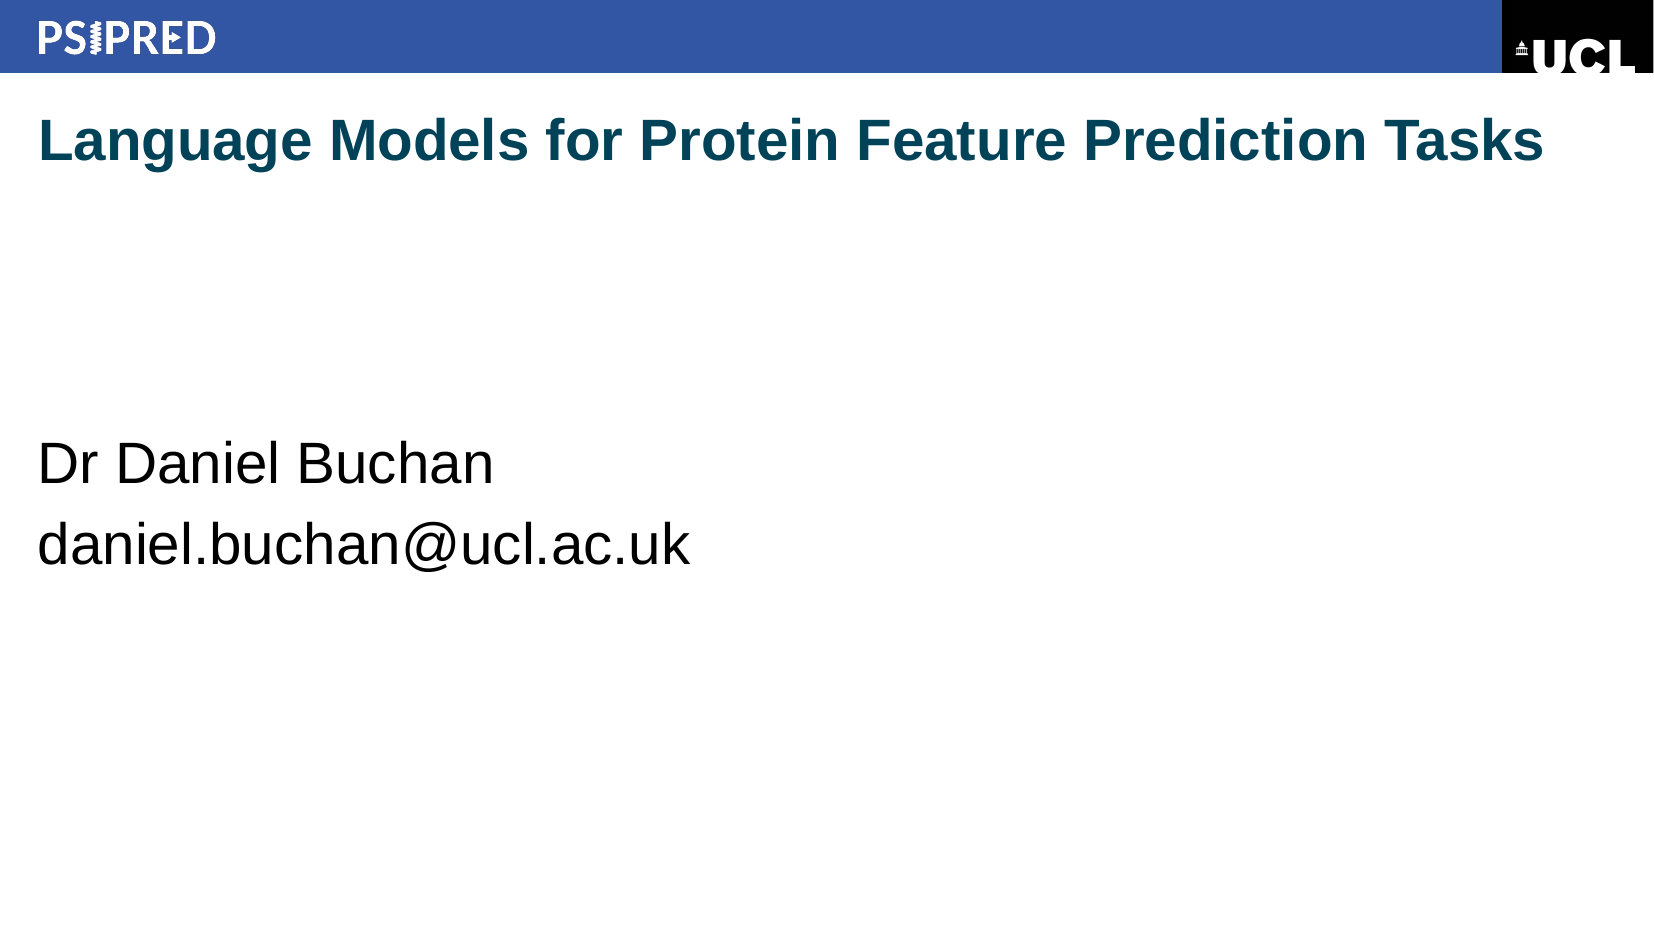

# Language Models for Protein Feature Prediction Tasks
Dr Daniel Buchan
daniel.buchan@ucl.ac.uk